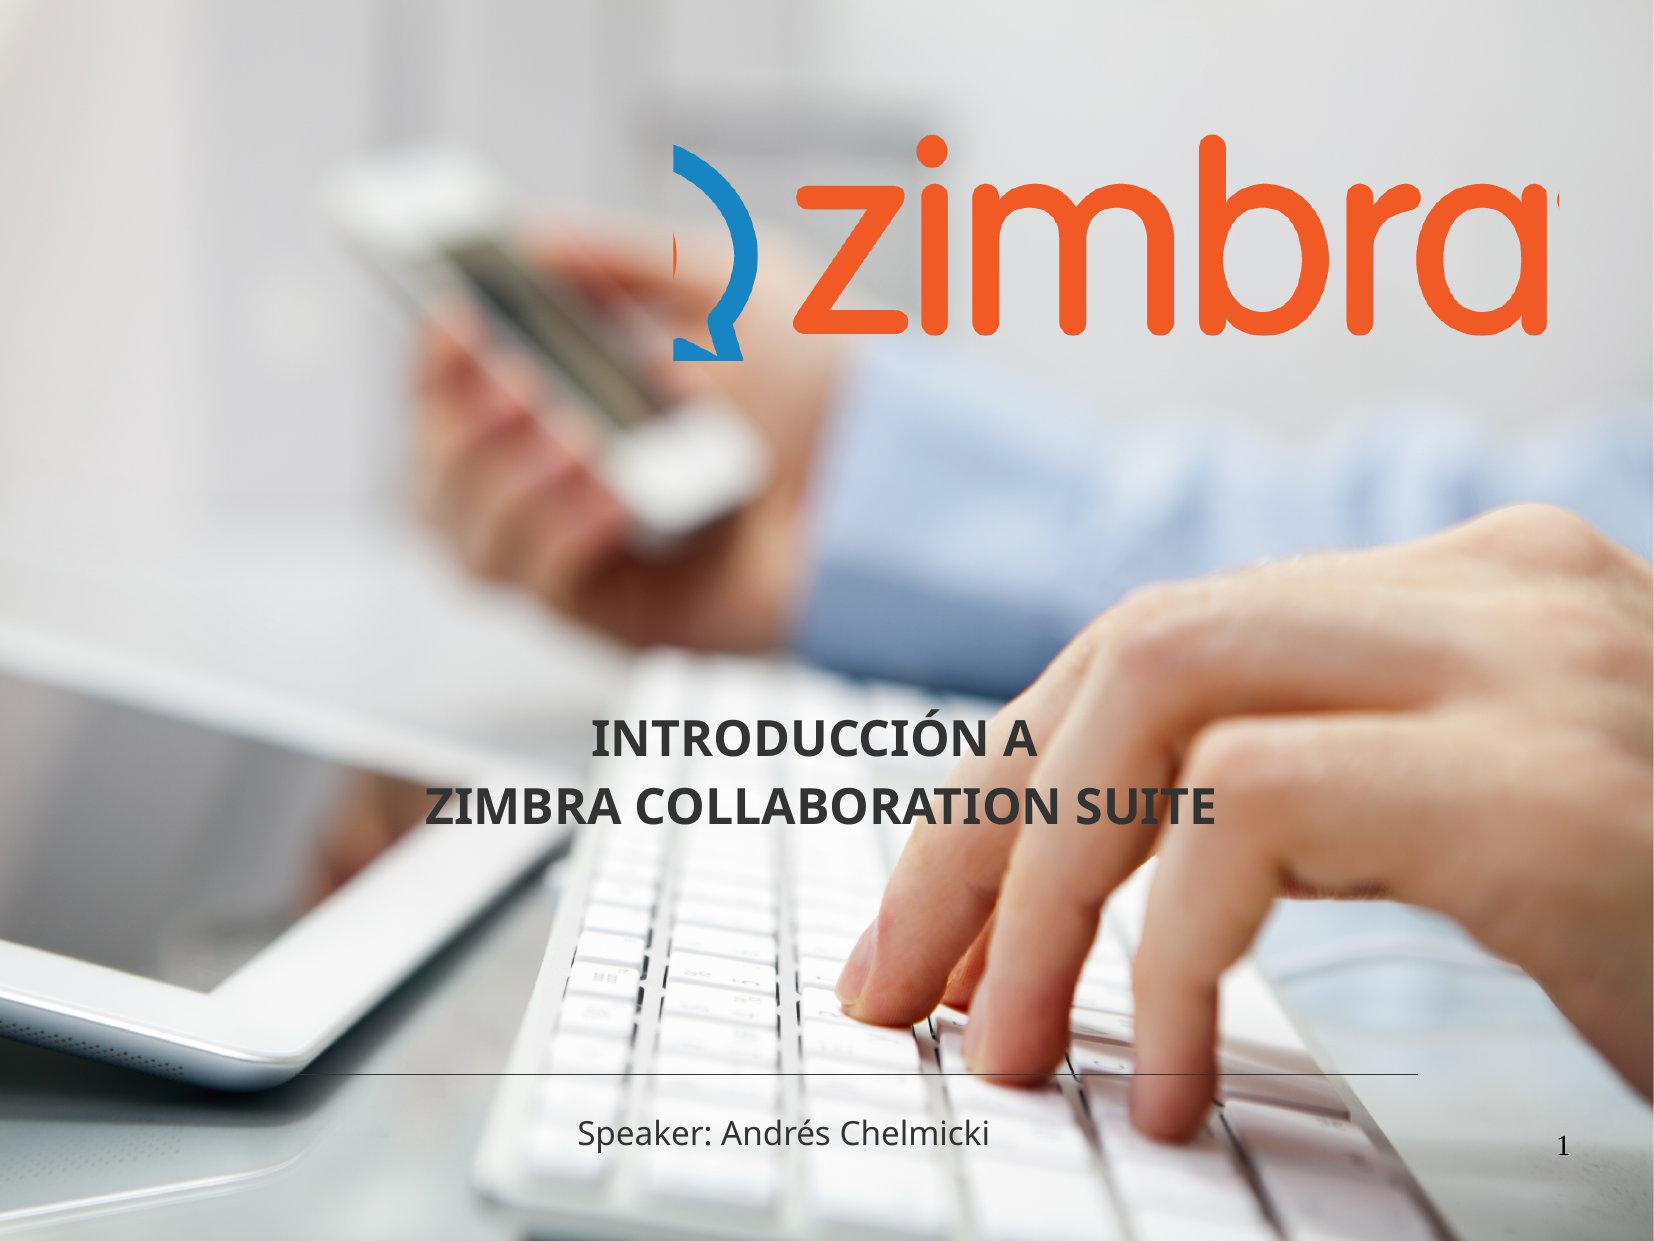

INTRODUCCIÓN A
ZIMBRA COLLABORATION SUITE
Speaker: Andrés Chelmicki
1